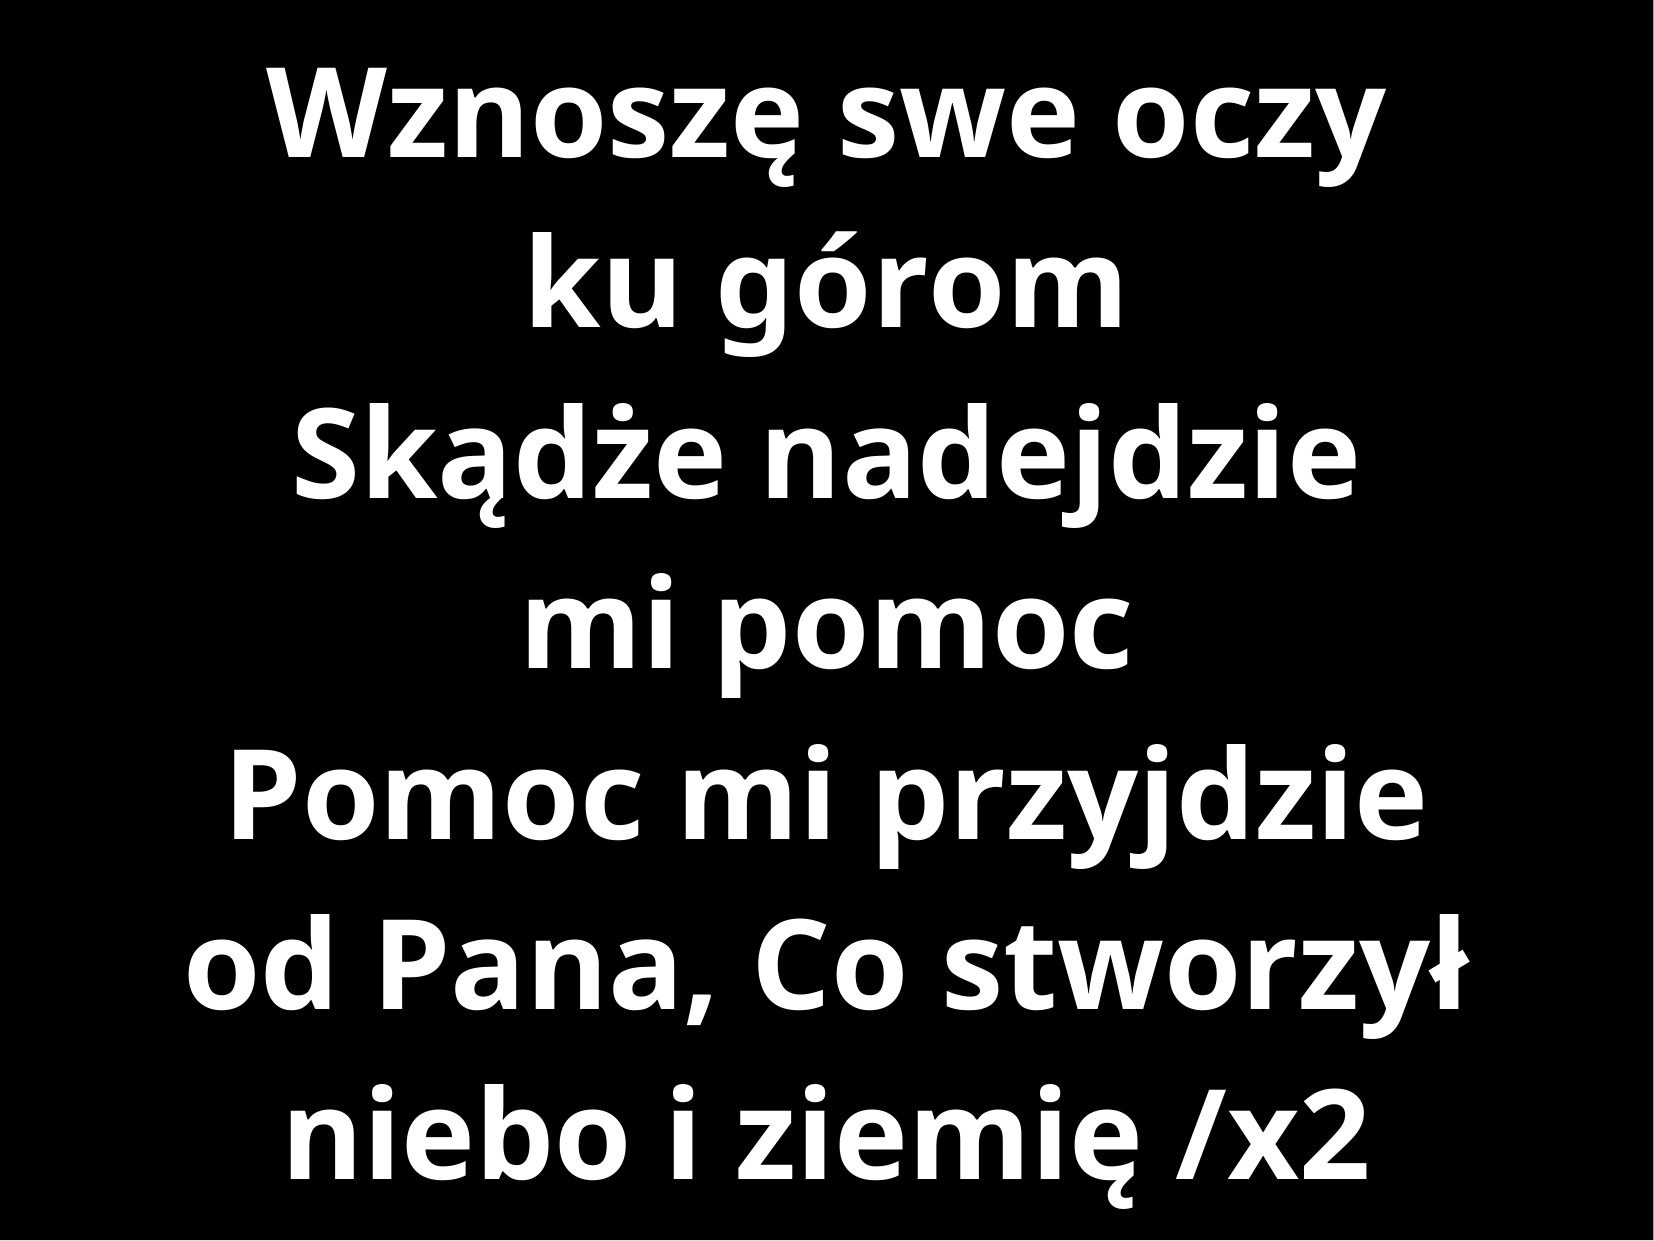

# Wznoszę swe oczy ku górom Skądże nadejdzie mi pomoc Pomoc mi przyjdzie od Pana, Co stworzył niebo i ziemię /x2